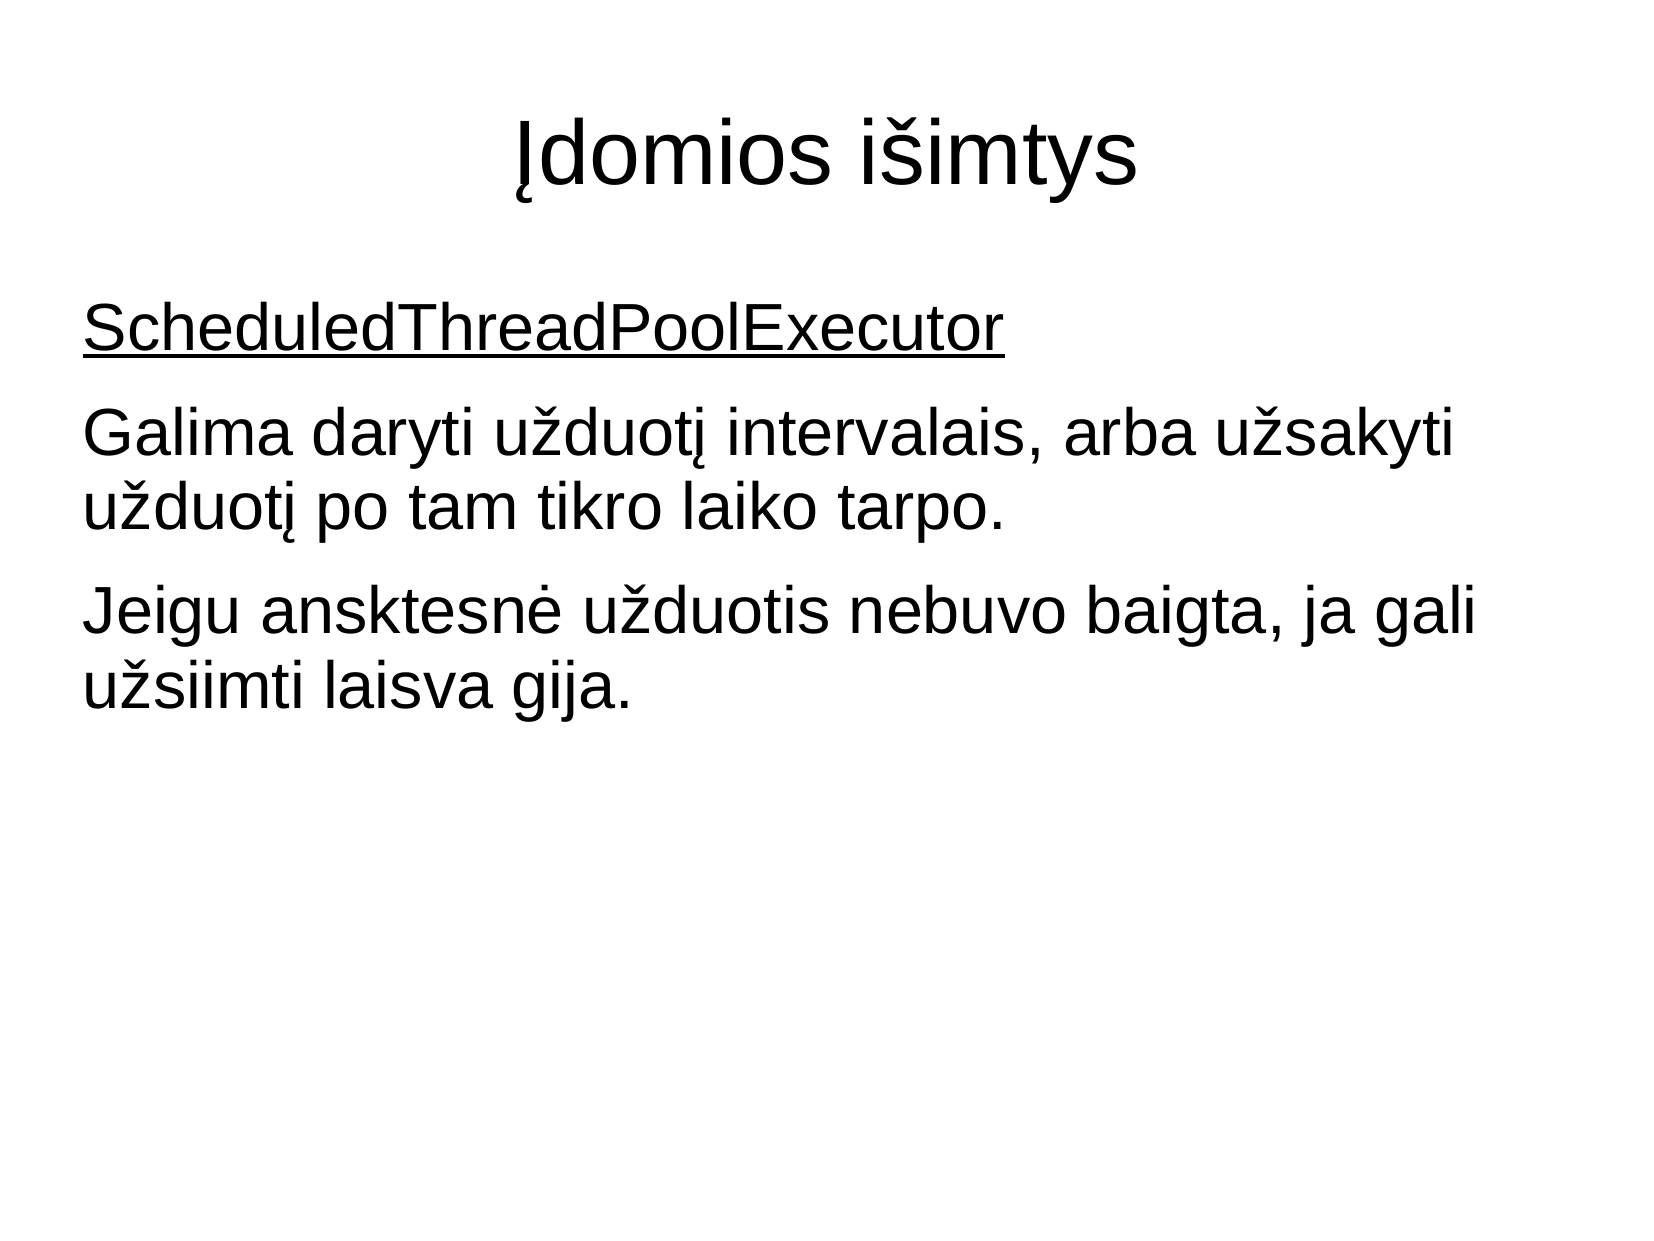

# Įdomios išimtys
ScheduledThreadPoolExecutor
Galima daryti užduotį intervalais, arba užsakyti užduotį po tam tikro laiko tarpo.
Jeigu ansktesnė užduotis nebuvo baigta, ja gali užsiimti laisva gija.